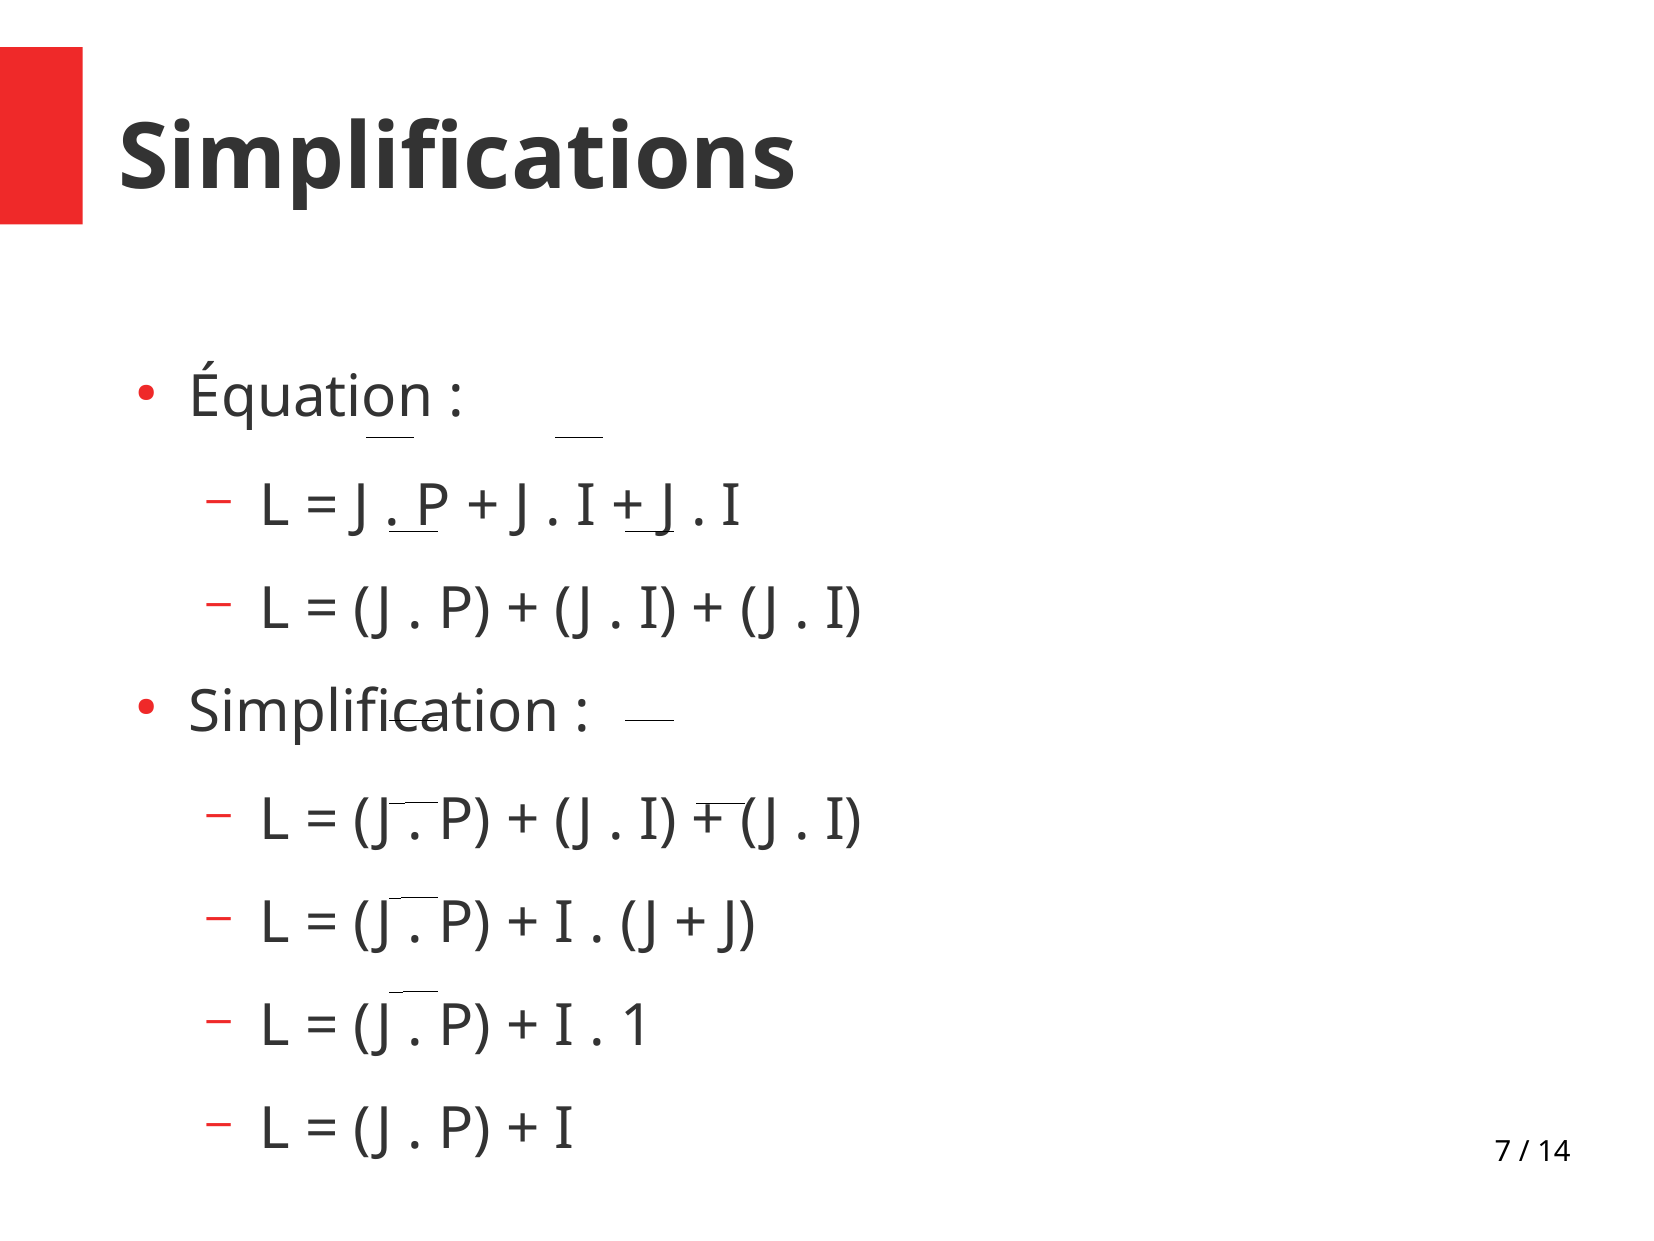

# Simplifications
Équation :
L = J . P + J . I + J . I
L = (J . P) + (J . I) + (J . I)
Simplification :
L = (J . P) + (J . I) + (J . I)
L = (J . P) + I . (J + J)
L = (J . P) + I . 1
L = (J . P) + I
7